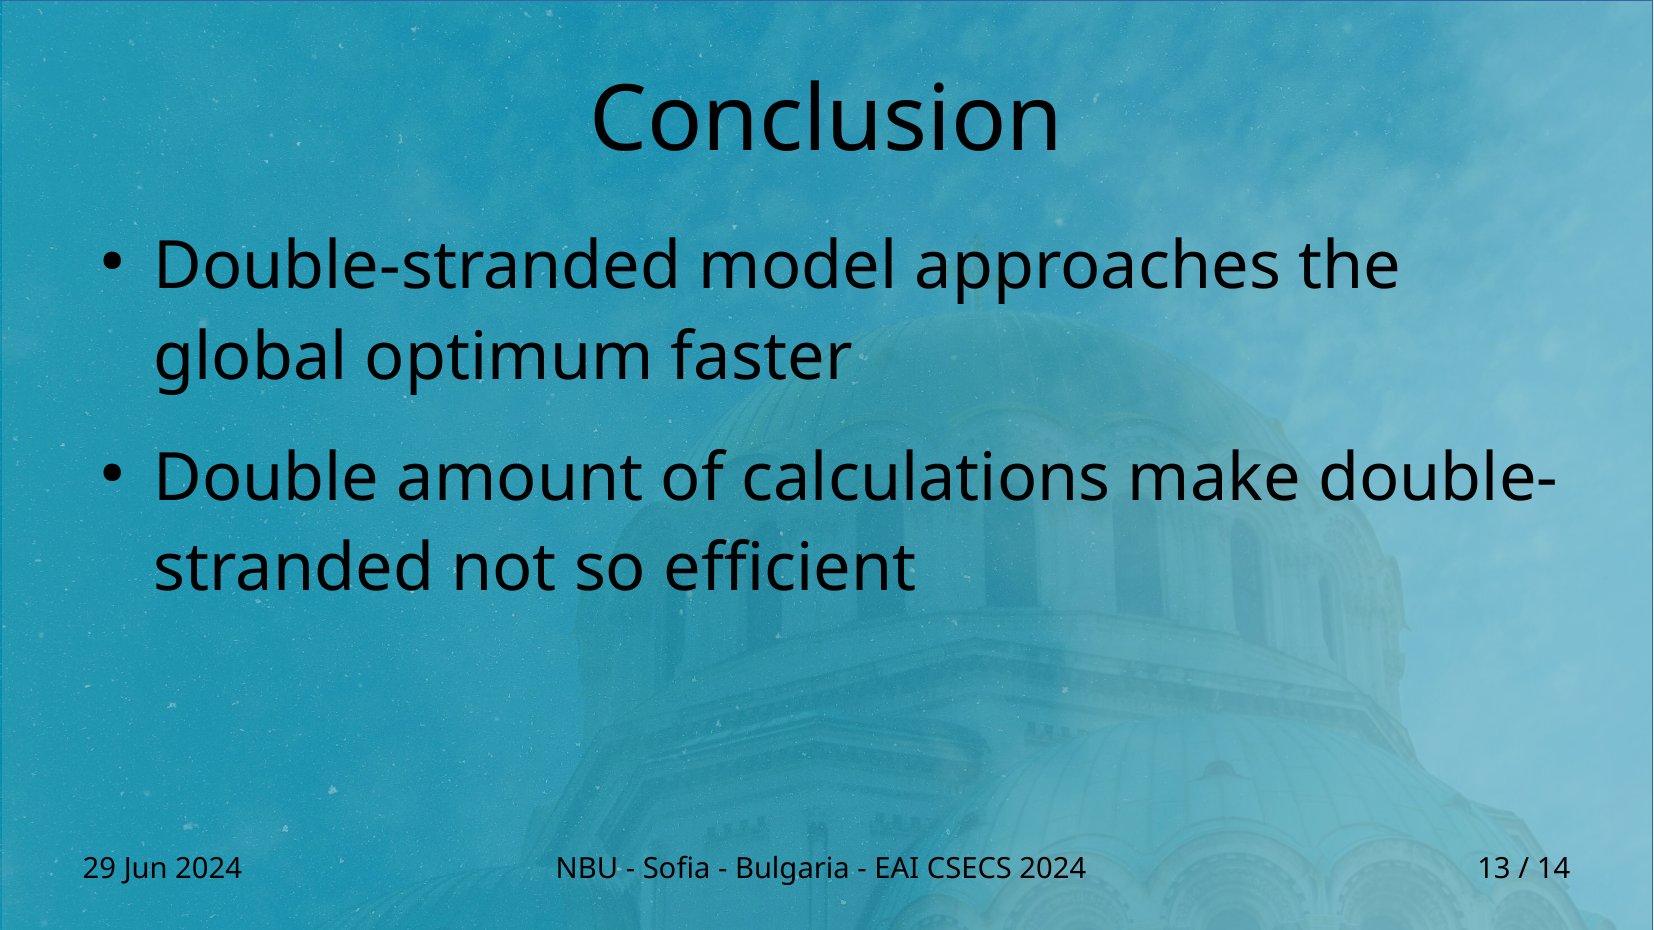

# Conclusion
Double-stranded model approaches the global optimum faster
Double amount of calculations make double-stranded not so efficient
29 Jun 2024
NBU - Sofia - Bulgaria - EAI CSECS 2024
13